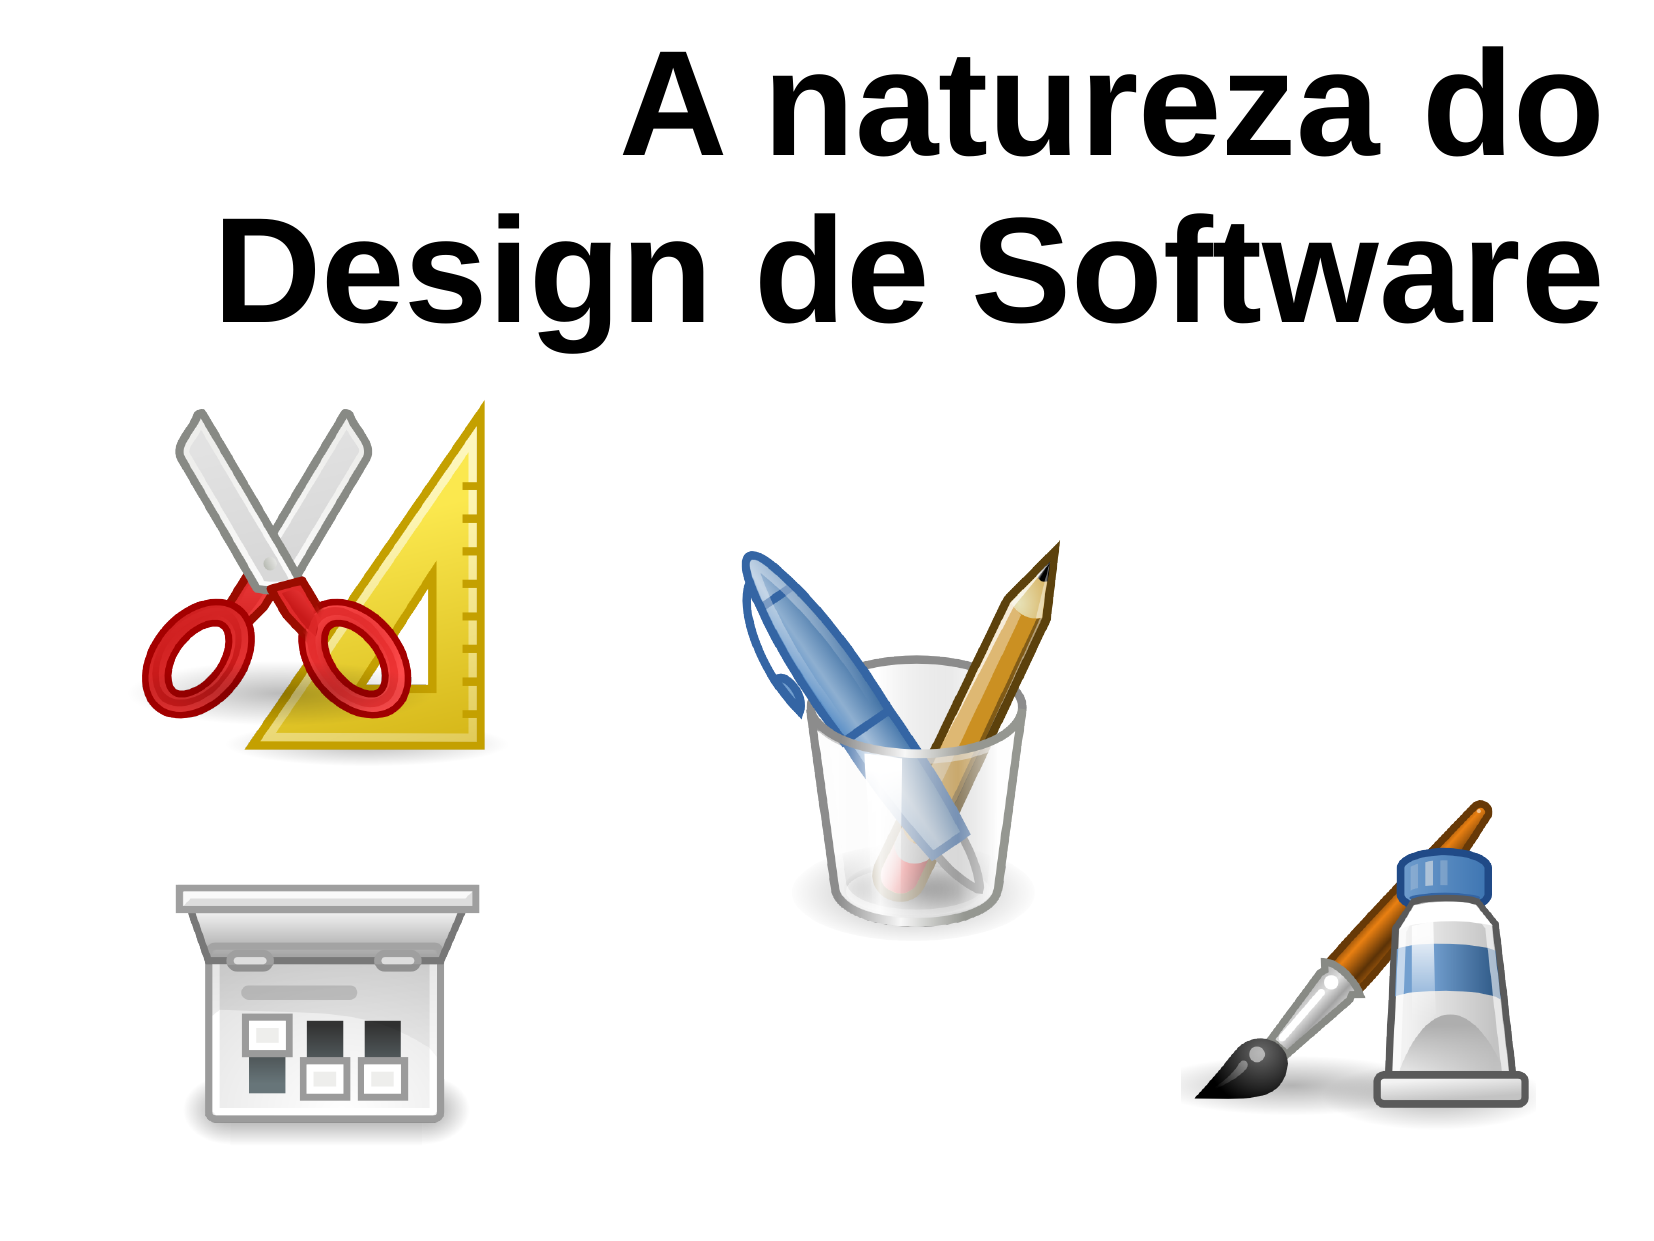

# A natureza do Design de Software